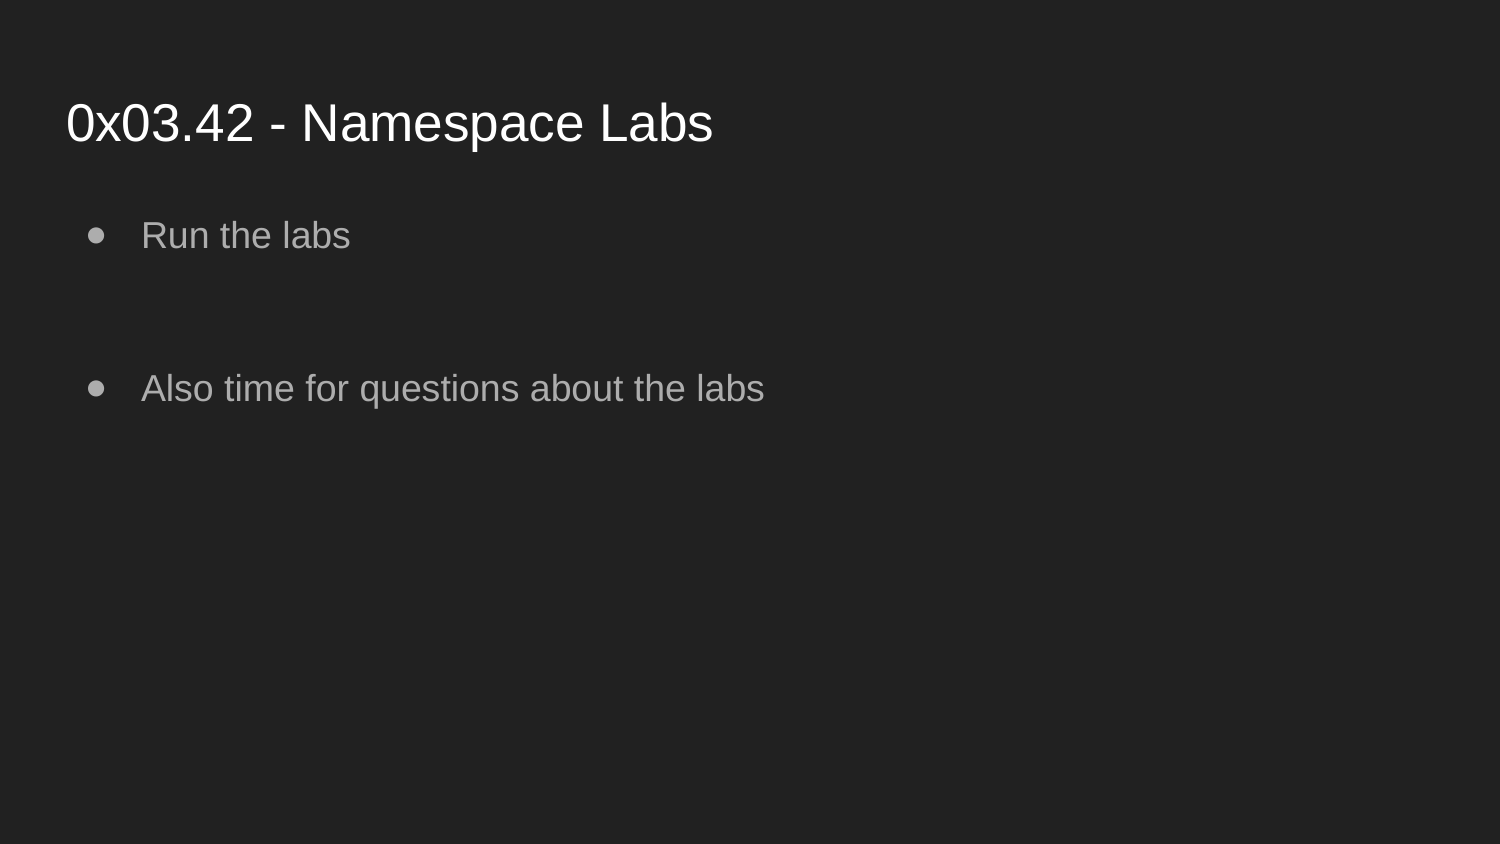

# 0x03.42 - Namespace Labs
Run the labs
Also time for questions about the labs